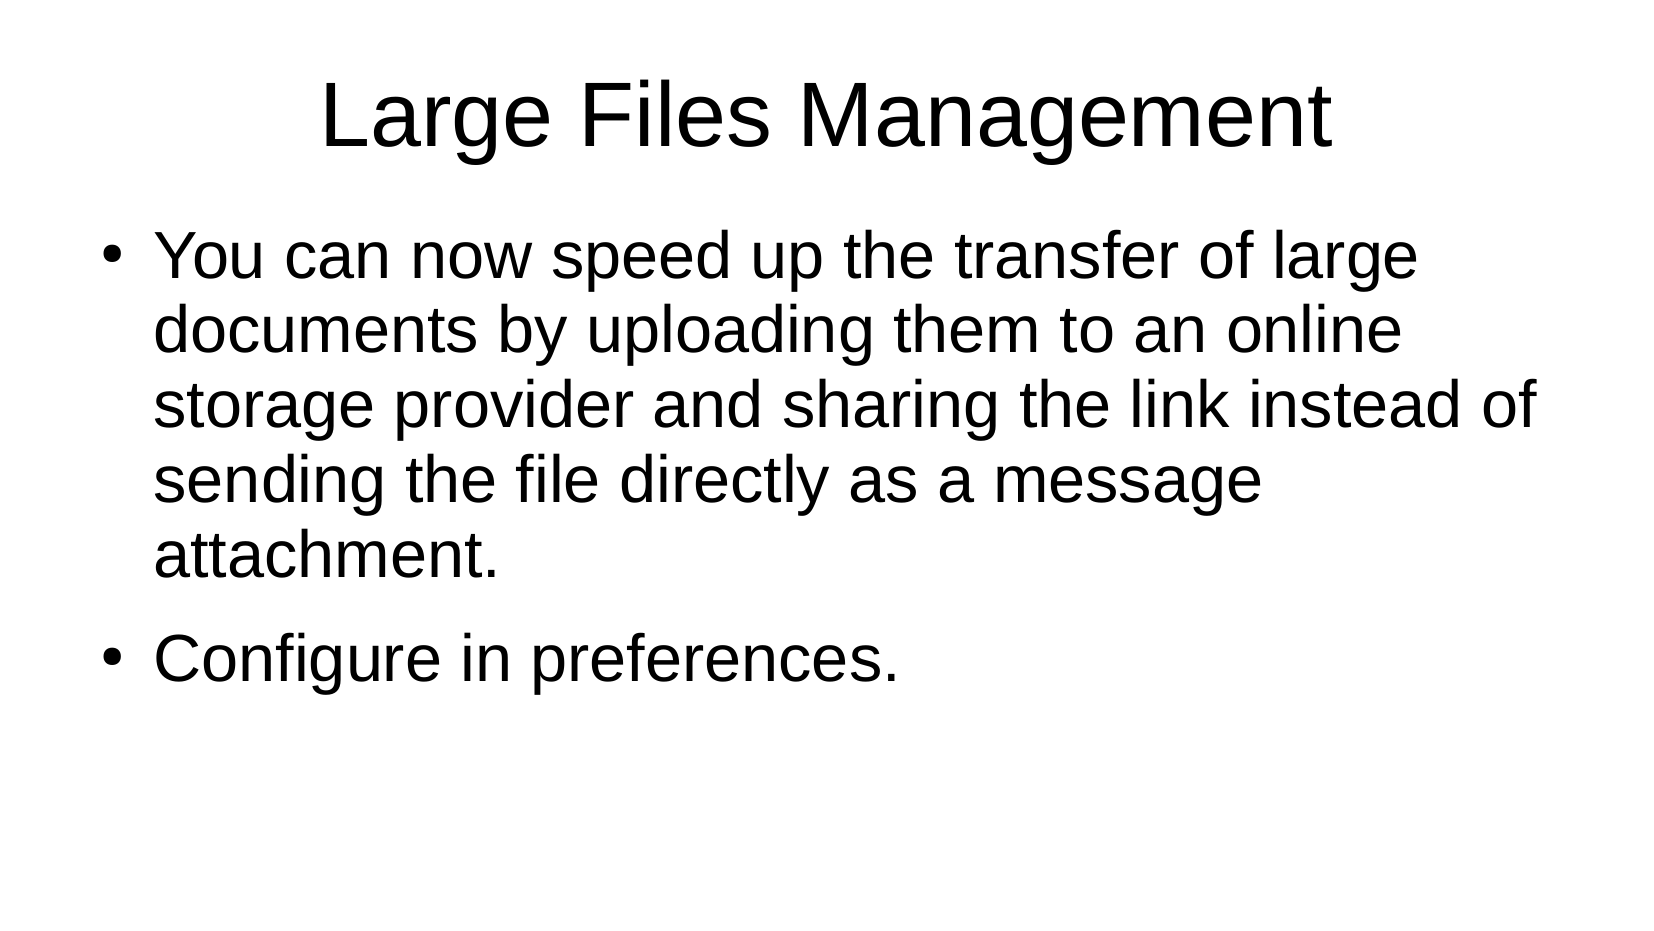

# Large Files Management
You can now speed up the transfer of large documents by uploading them to an online storage provider and sharing the link instead of sending the file directly as a message attachment.
Configure in preferences.